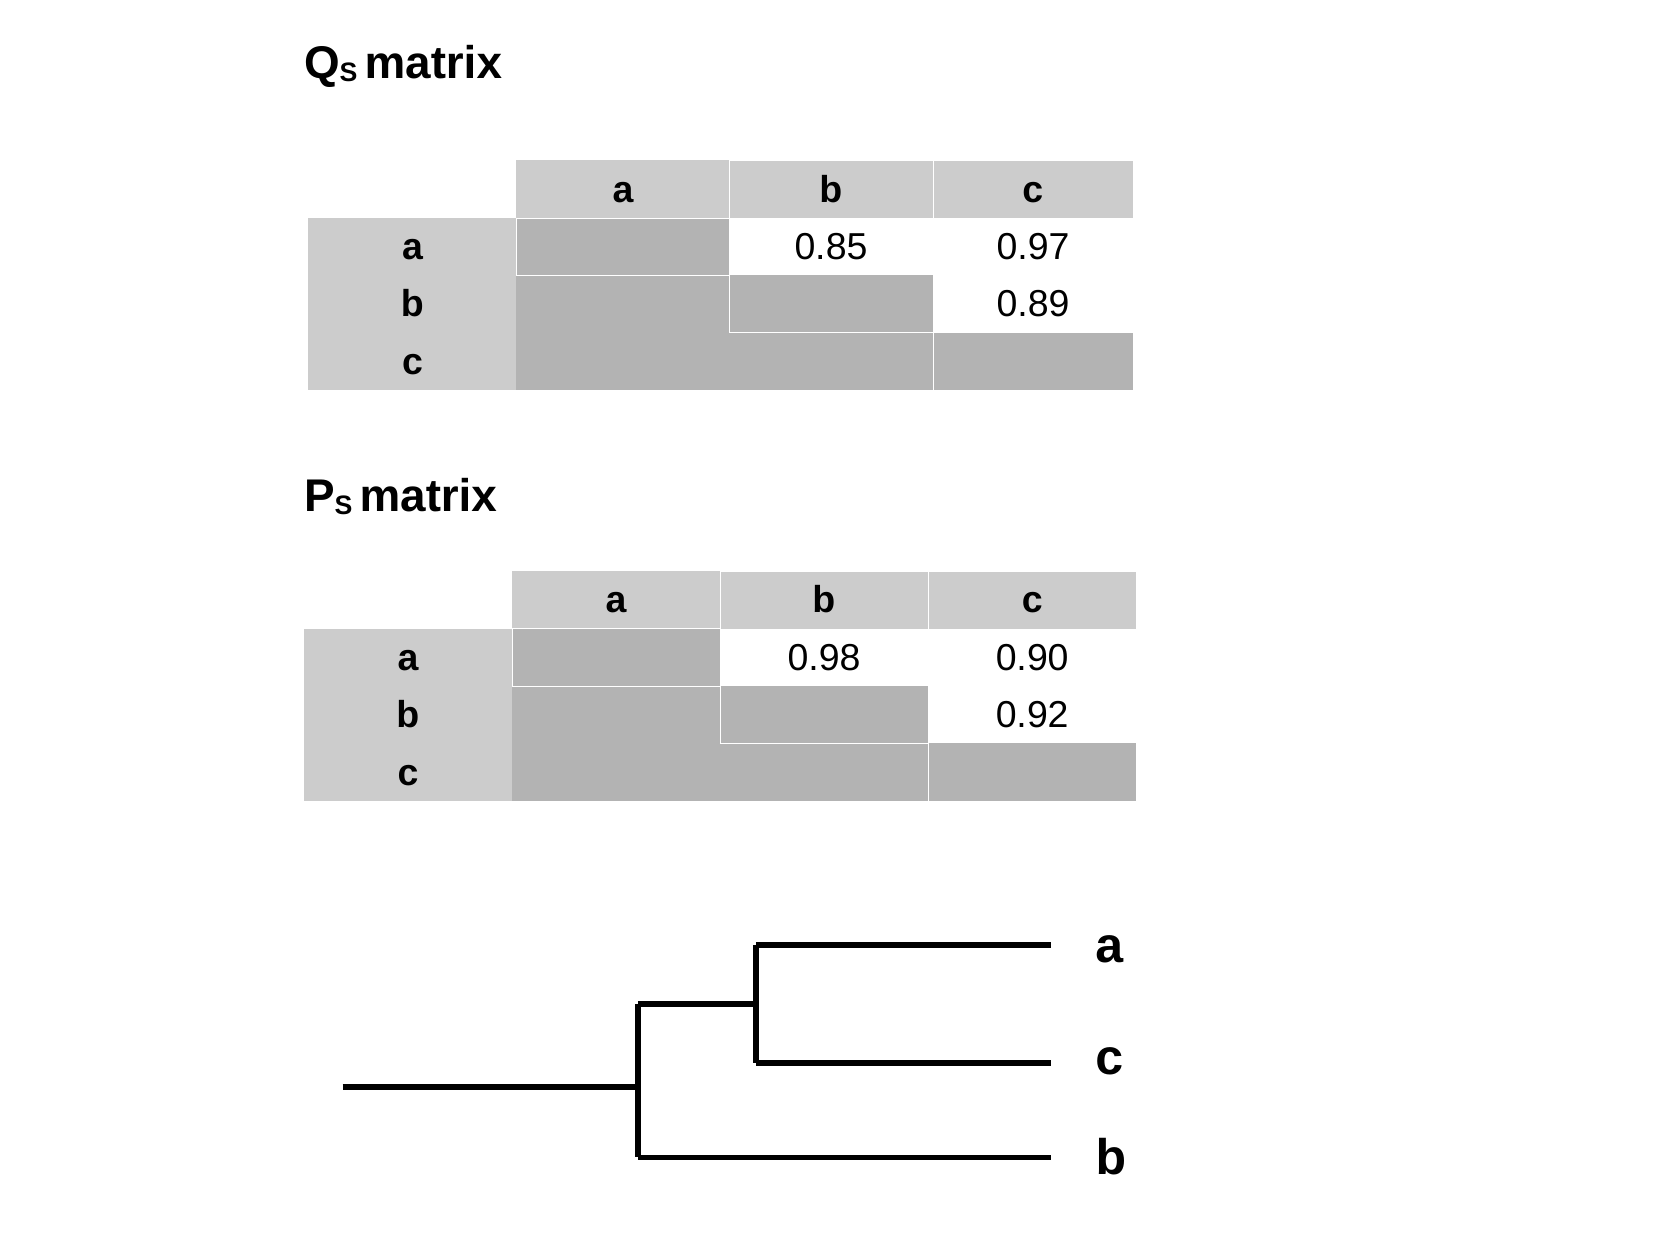

QS matrix
| | a | b | c |
| --- | --- | --- | --- |
| a | | 0.85 | 0.97 |
| b | | | 0.89 |
| c | | | |
PS matrix
| | a | b | c |
| --- | --- | --- | --- |
| a | | 0.98 | 0.90 |
| b | | | 0.92 |
| c | | | |
a
c
b